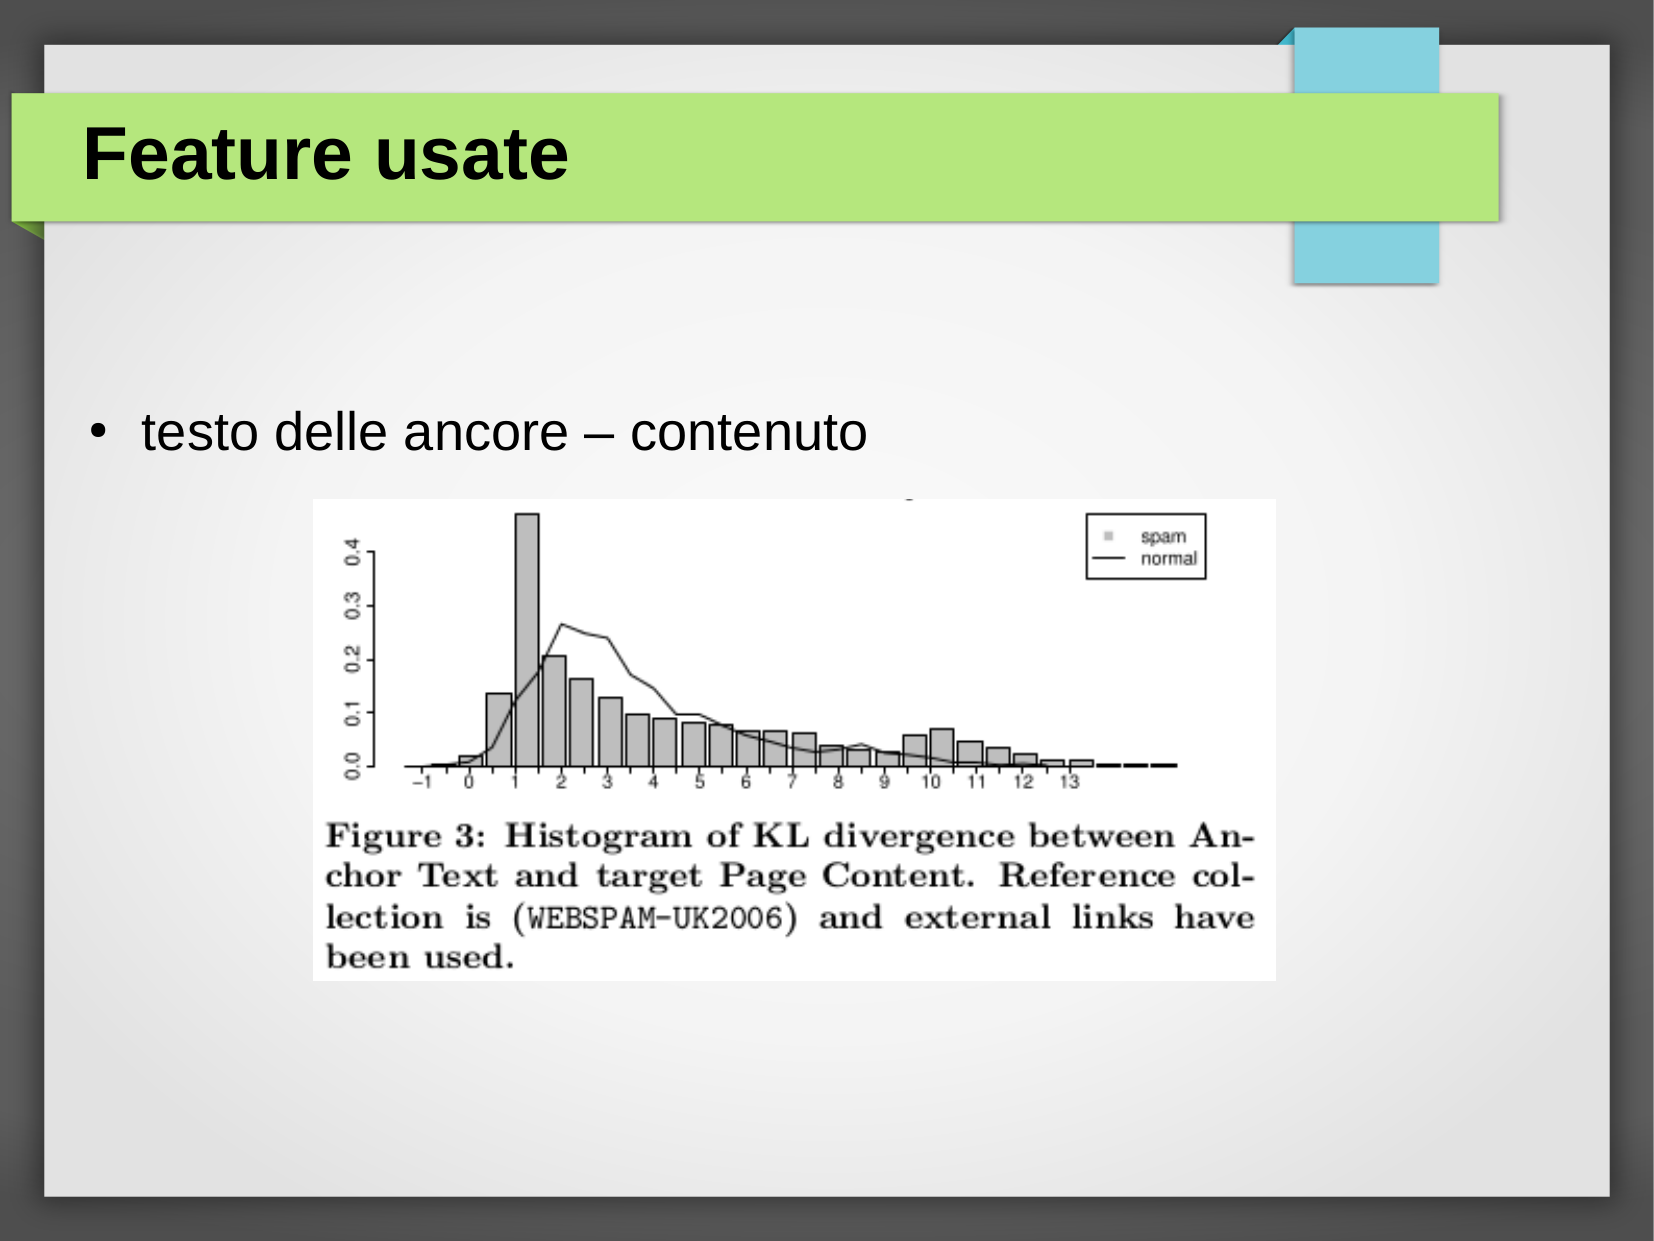

# Feature usate
testo delle ancore – contenuto